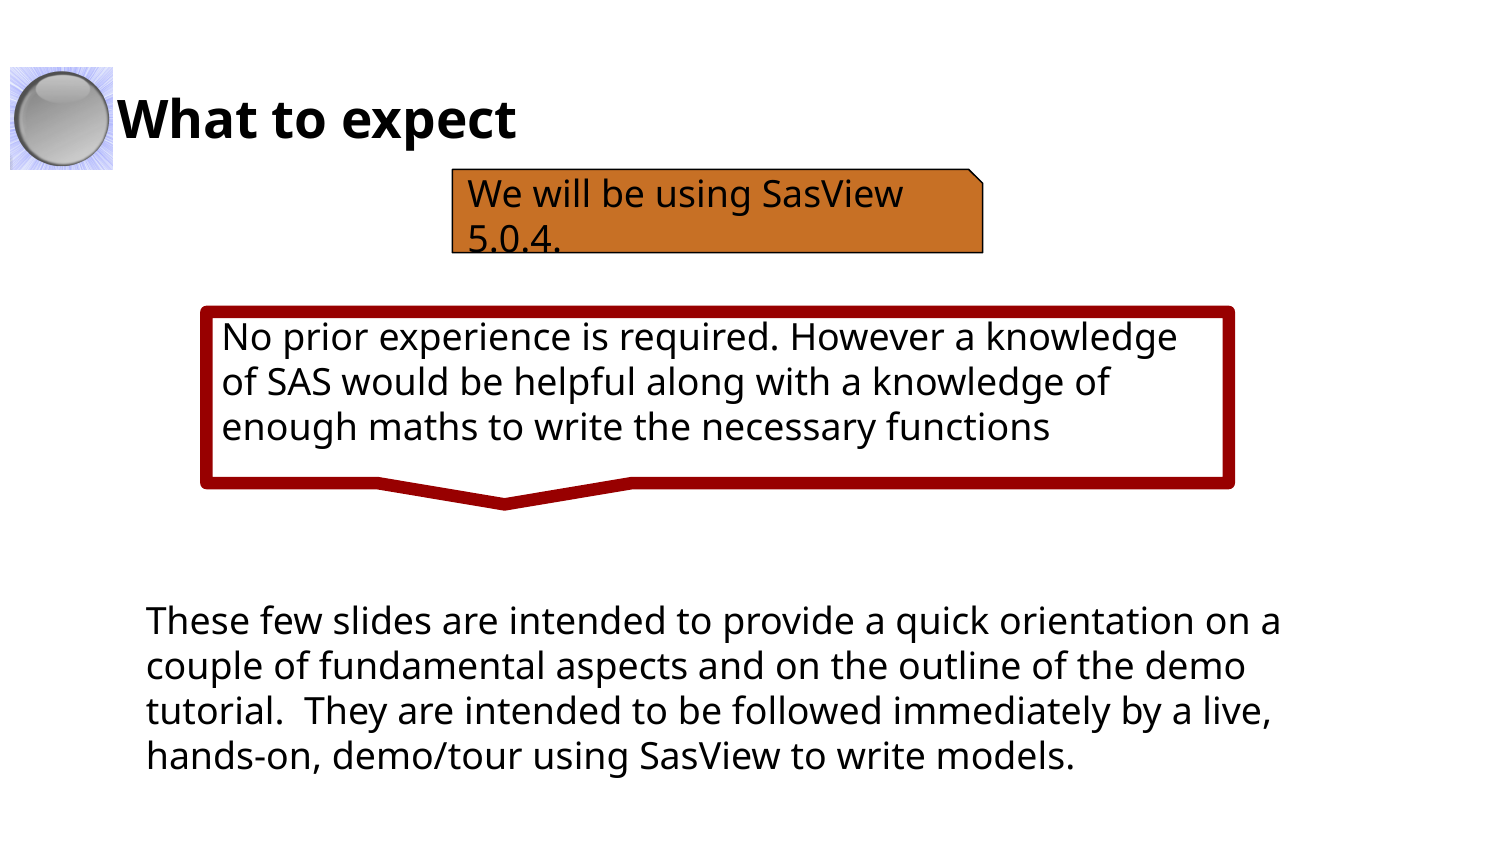

# What to expect
We will be using SasView 5.0.4.
No prior experience is required. However a knowledge of SAS would be helpful along with a knowledge of enough maths to write the necessary functions
These few slides are intended to provide a quick orientation on a couple of fundamental aspects and on the outline of the demo tutorial. They are intended to be followed immediately by a live, hands-on, demo/tour using SasView to write models.